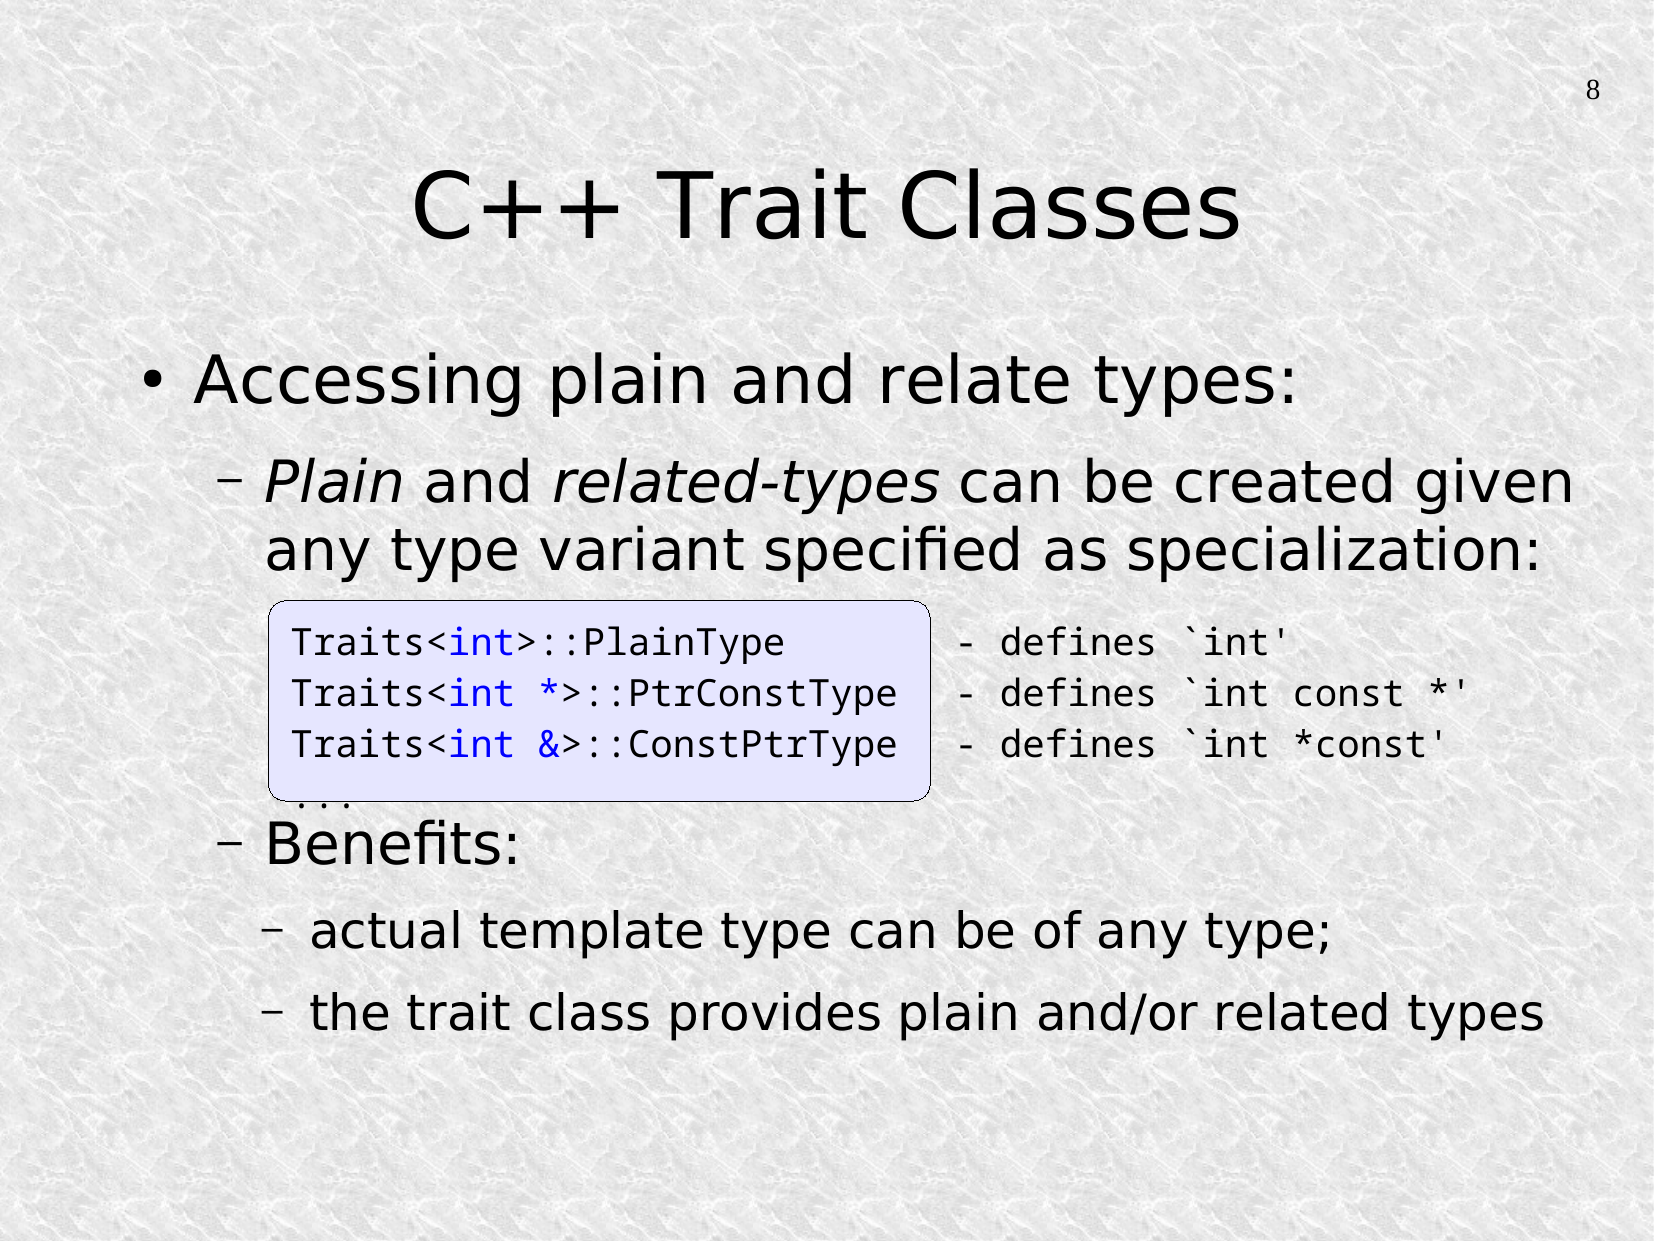

8
# C++ Trait Classes
Accessing plain and relate types:
Plain and related-types can be created given any type variant specified as specialization:
Benefits:
actual template type can be of any type;
the trait class provides plain and/or related types
Traits<int>::PlainType			- defines `int'
Traits<int *>::PtrConstType	- defines `int const *'
Traits<int &>::ConstPtrType	- defines `int *const'
...